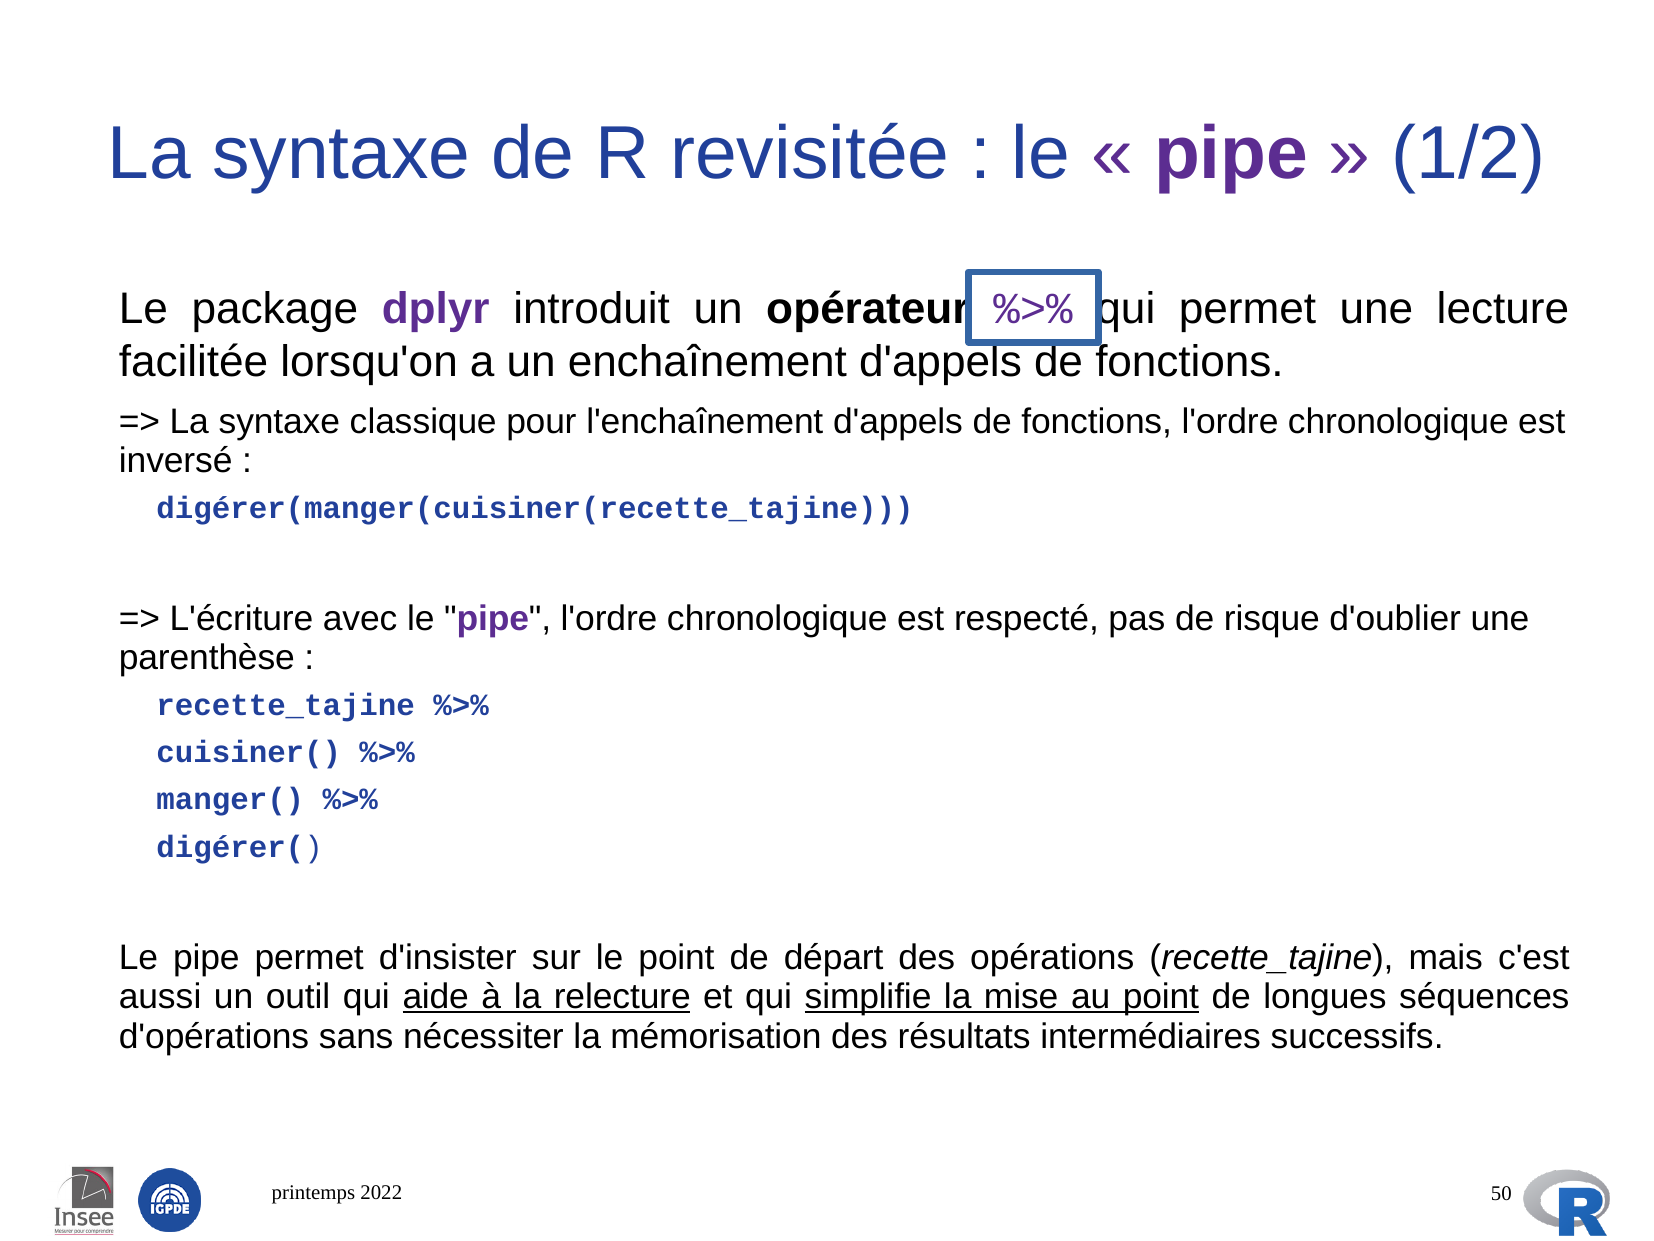

# La syntaxe de R revisitée : le « pipe » (1/2)
Le package dplyr introduit un opérateur %>% qui permet une lecture facilitée lorsqu'on a un enchaînement d'appels de fonctions.
=> La syntaxe classique pour l'enchaînement d'appels de fonctions, l'ordre chronologique est inversé :
digérer(manger(cuisiner(recette_tajine)))
=> L'écriture avec le "pipe", l'ordre chronologique est respecté, pas de risque d'oublier une parenthèse :
recette_tajine %>%
cuisiner() %>%
manger() %>%
digérer()
Le pipe permet d'insister sur le point de départ des opérations (recette_tajine), mais c'est aussi un outil qui aide à la relecture et qui simplifie la mise au point de longues séquences d'opérations sans nécessiter la mémorisation des résultats intermédiaires successifs.
printemps 2022
50